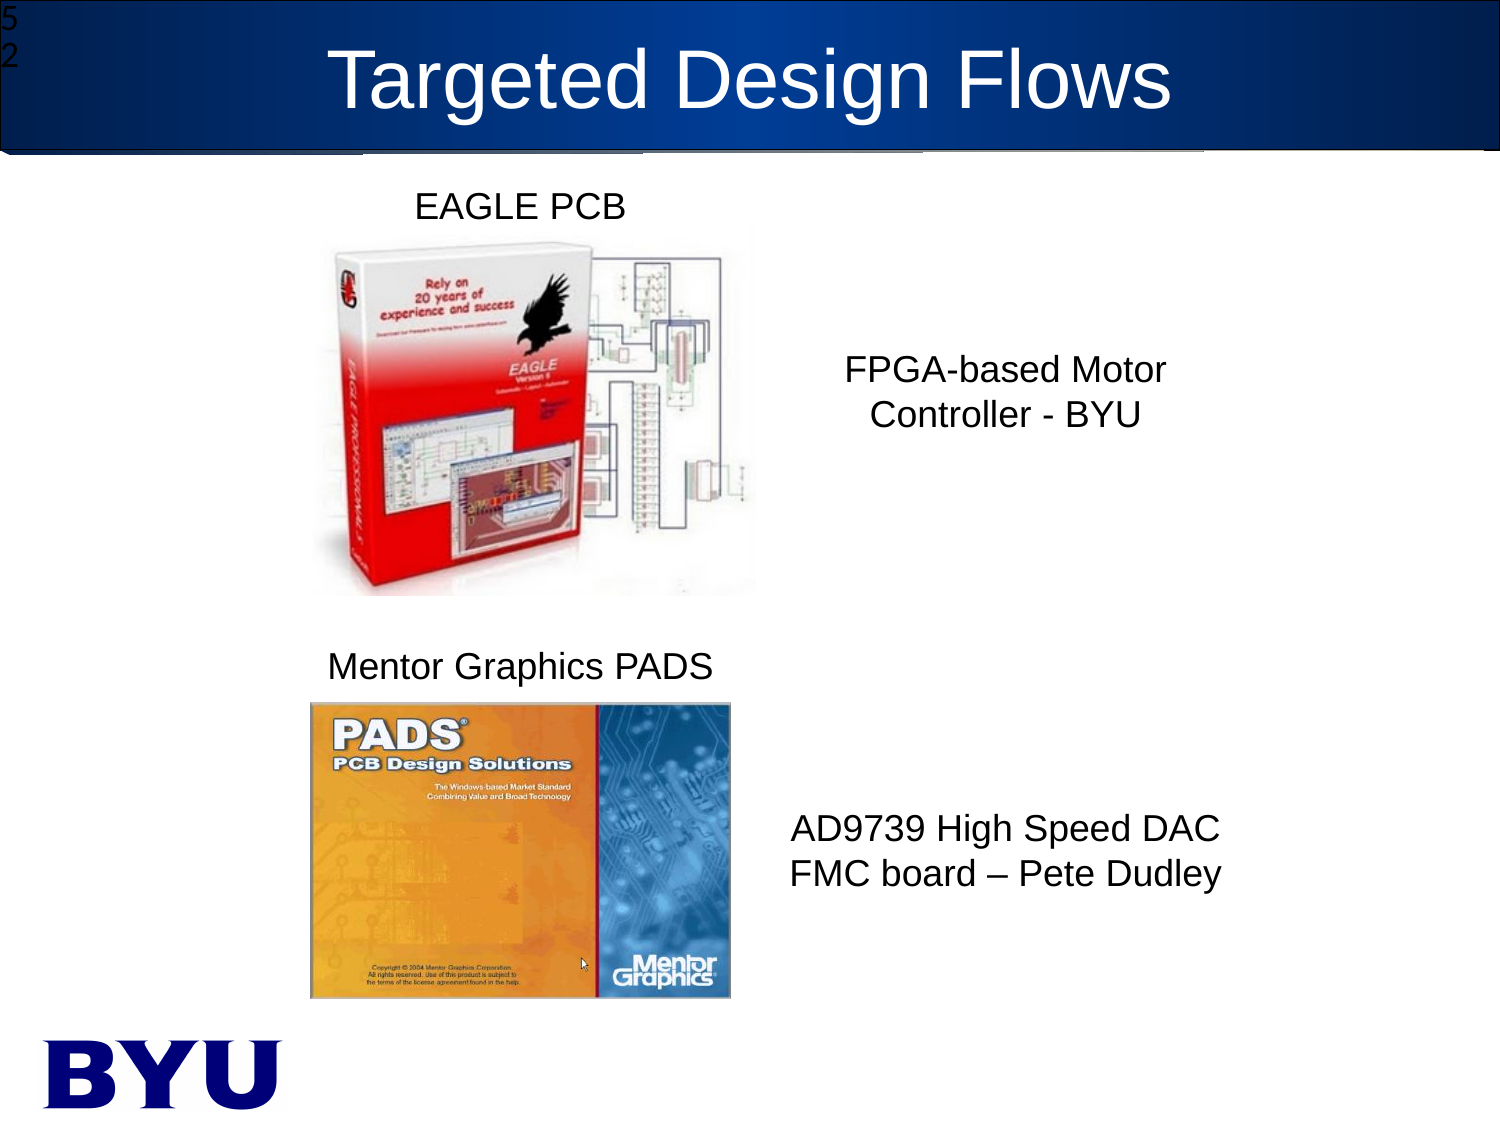

# Targeted Design Flows
EAGLE PCB
FPGA-based Motor Controller - BYU
Mentor Graphics PADS
AD9739 High Speed DAC FMC board – Pete Dudley